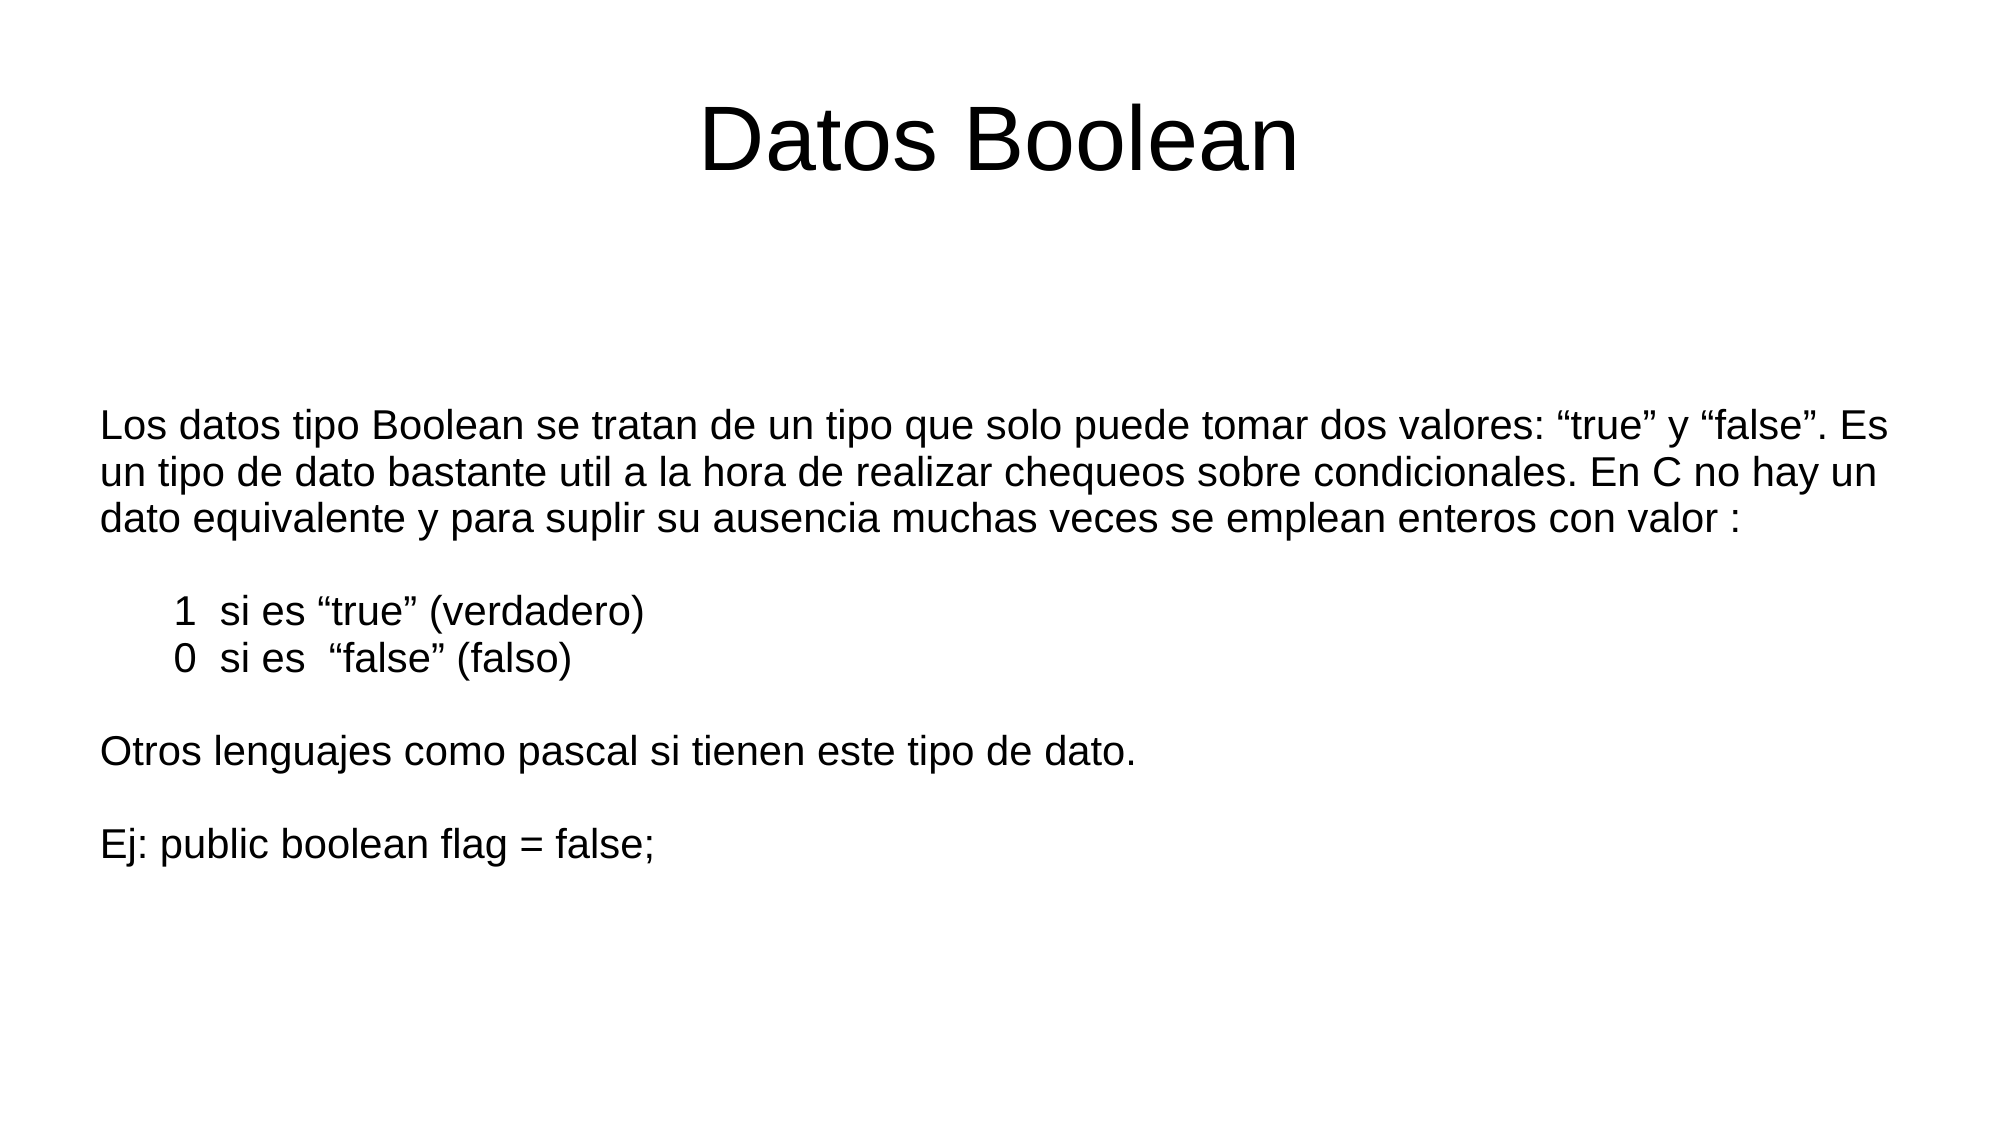

# Datos Boolean
Los datos tipo Boolean se tratan de un tipo que solo puede tomar dos valores: “true” y “false”. Es un tipo de dato bastante util a la hora de realizar chequeos sobre condicionales. En C no hay un dato equivalente y para suplir su ausencia muchas veces se emplean enteros con valor :
	1 si es “true” (verdadero)
	0 si es “false” (falso)
Otros lenguajes como pascal si tienen este tipo de dato.
Ej: public boolean flag = false;